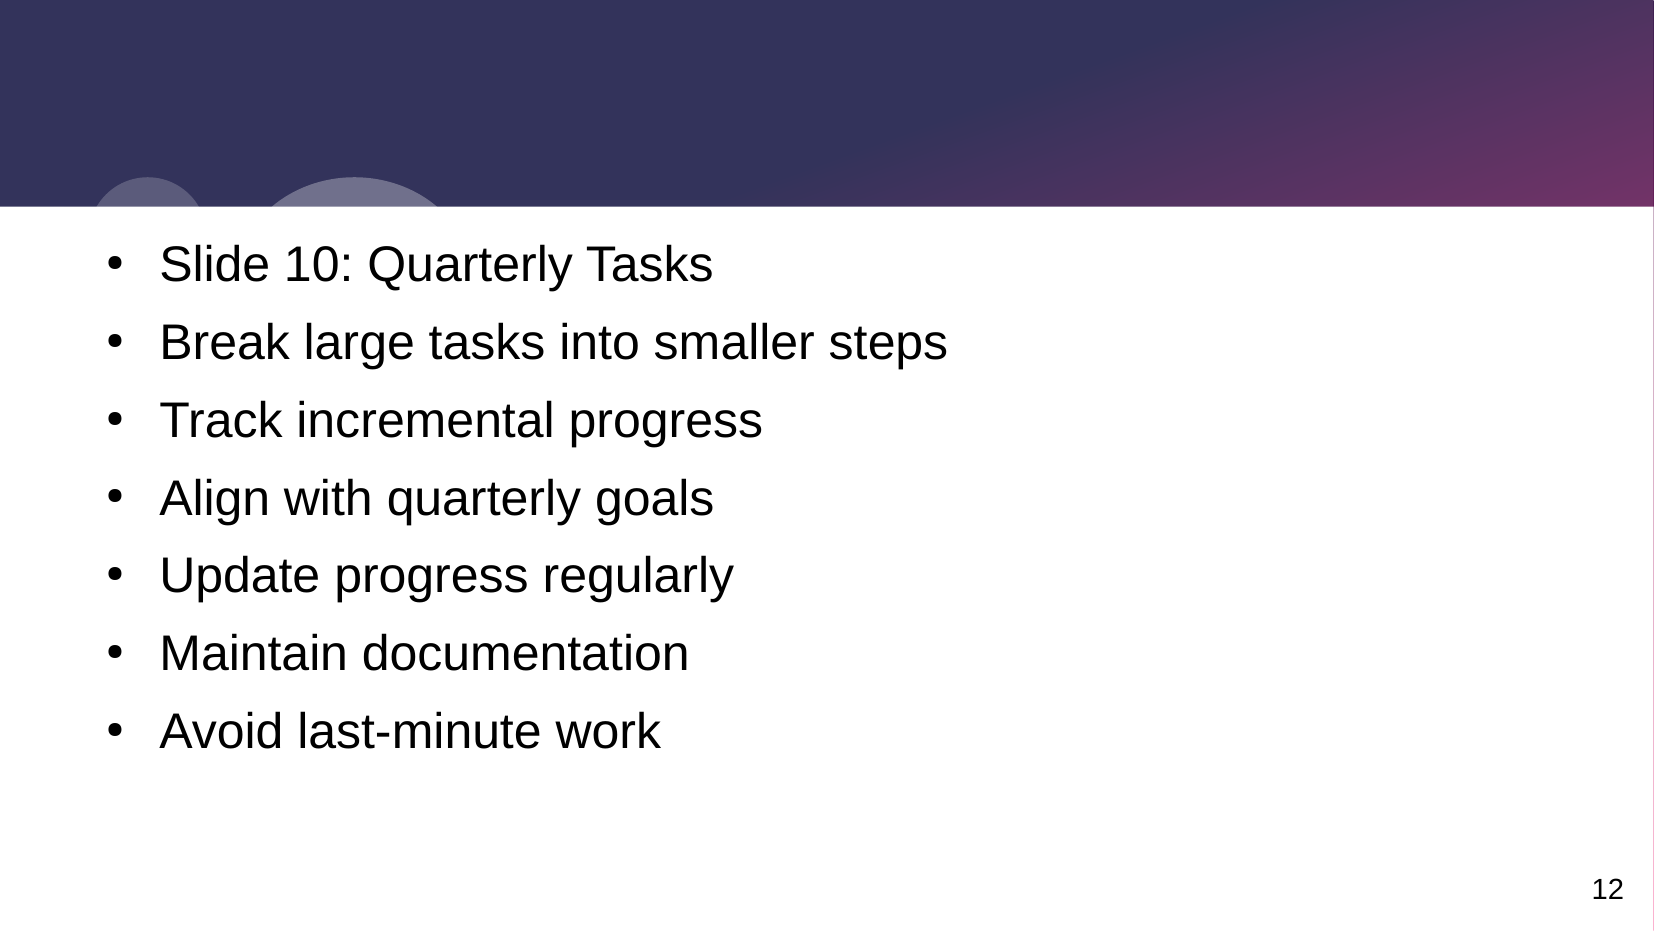

#
Slide 10: Quarterly Tasks
Break large tasks into smaller steps
Track incremental progress
Align with quarterly goals
Update progress regularly
Maintain documentation
Avoid last-minute work